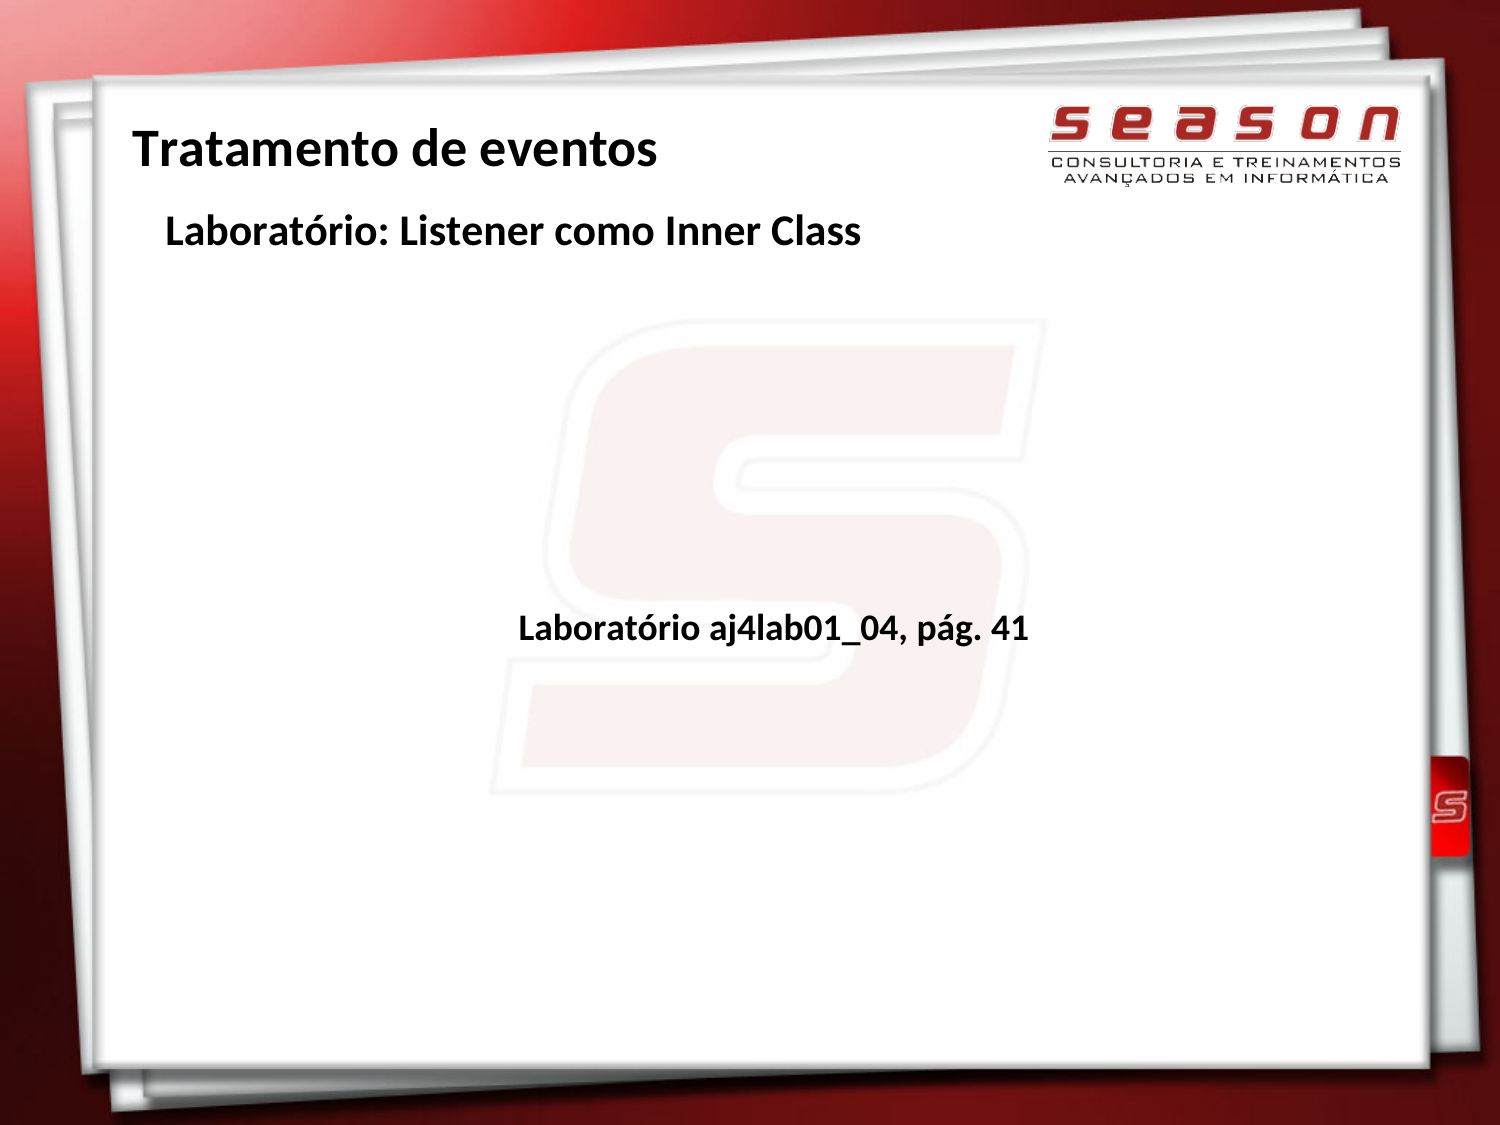

# Tratamento de eventos
Laboratório: Listener como Inner Class
Laboratório aj4lab01_04, pág. 41